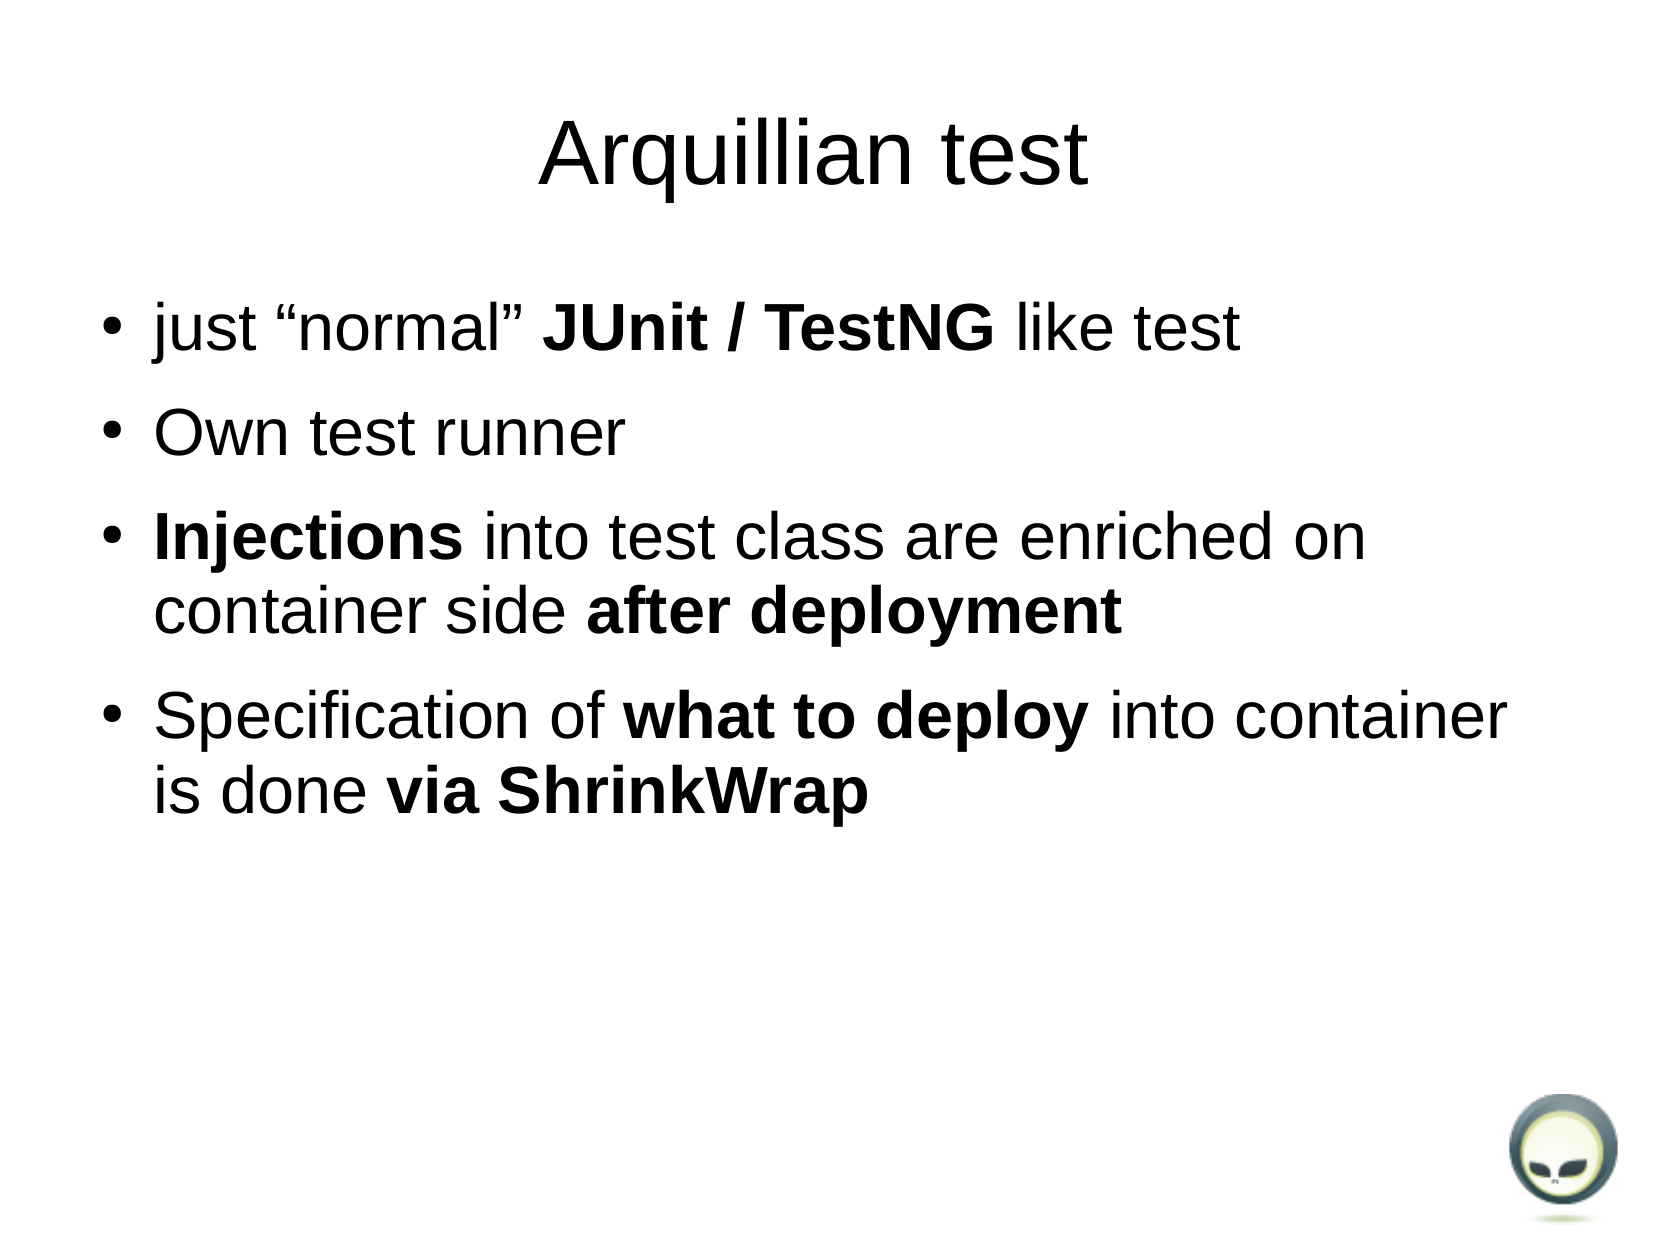

# Arquillian test
just “normal” JUnit / TestNG like test
Own test runner
Injections into test class are enriched on container side after deployment
Specification of what to deploy into container is done via ShrinkWrap